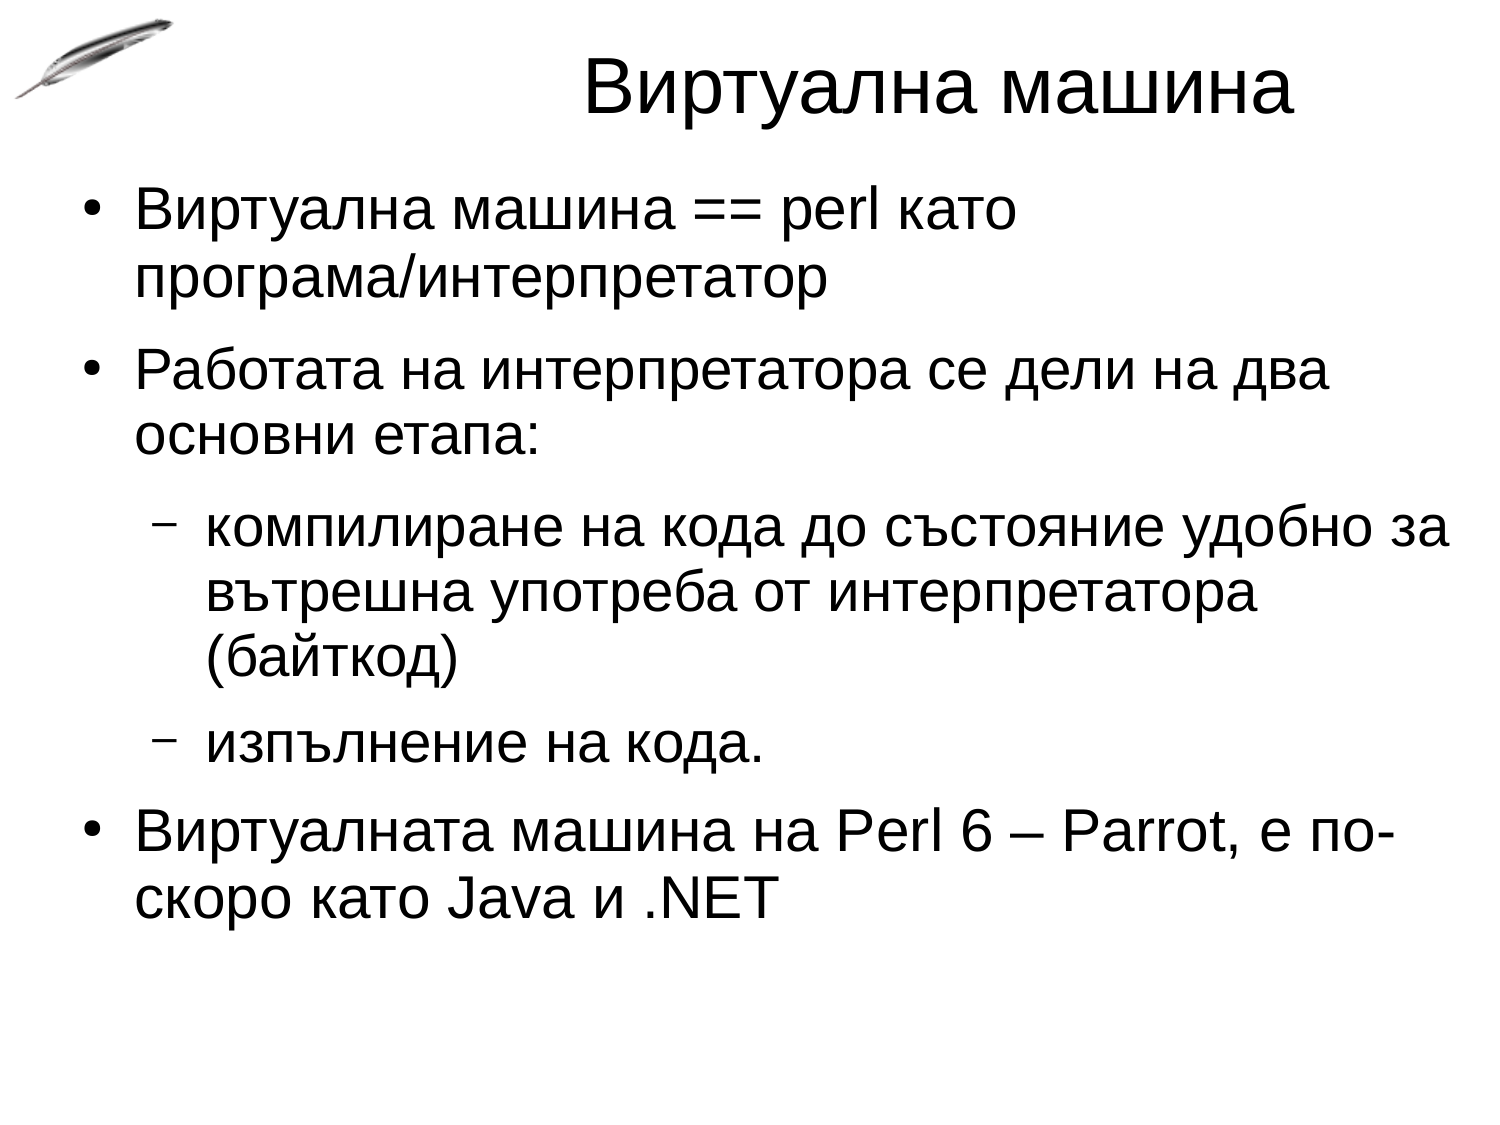

# Виртуална машина
Виртуална машина == perl като програма/интерпретатор
Работата на интерпретатора се дели на два основни етапа:
компилиране на кода до състояние удобно за вътрешна употреба от интерпретатора (байткод)
изпълнение на кода.
Виртуалната машина на Perl 6 – Parrot, е по-скоро като Java и .NET